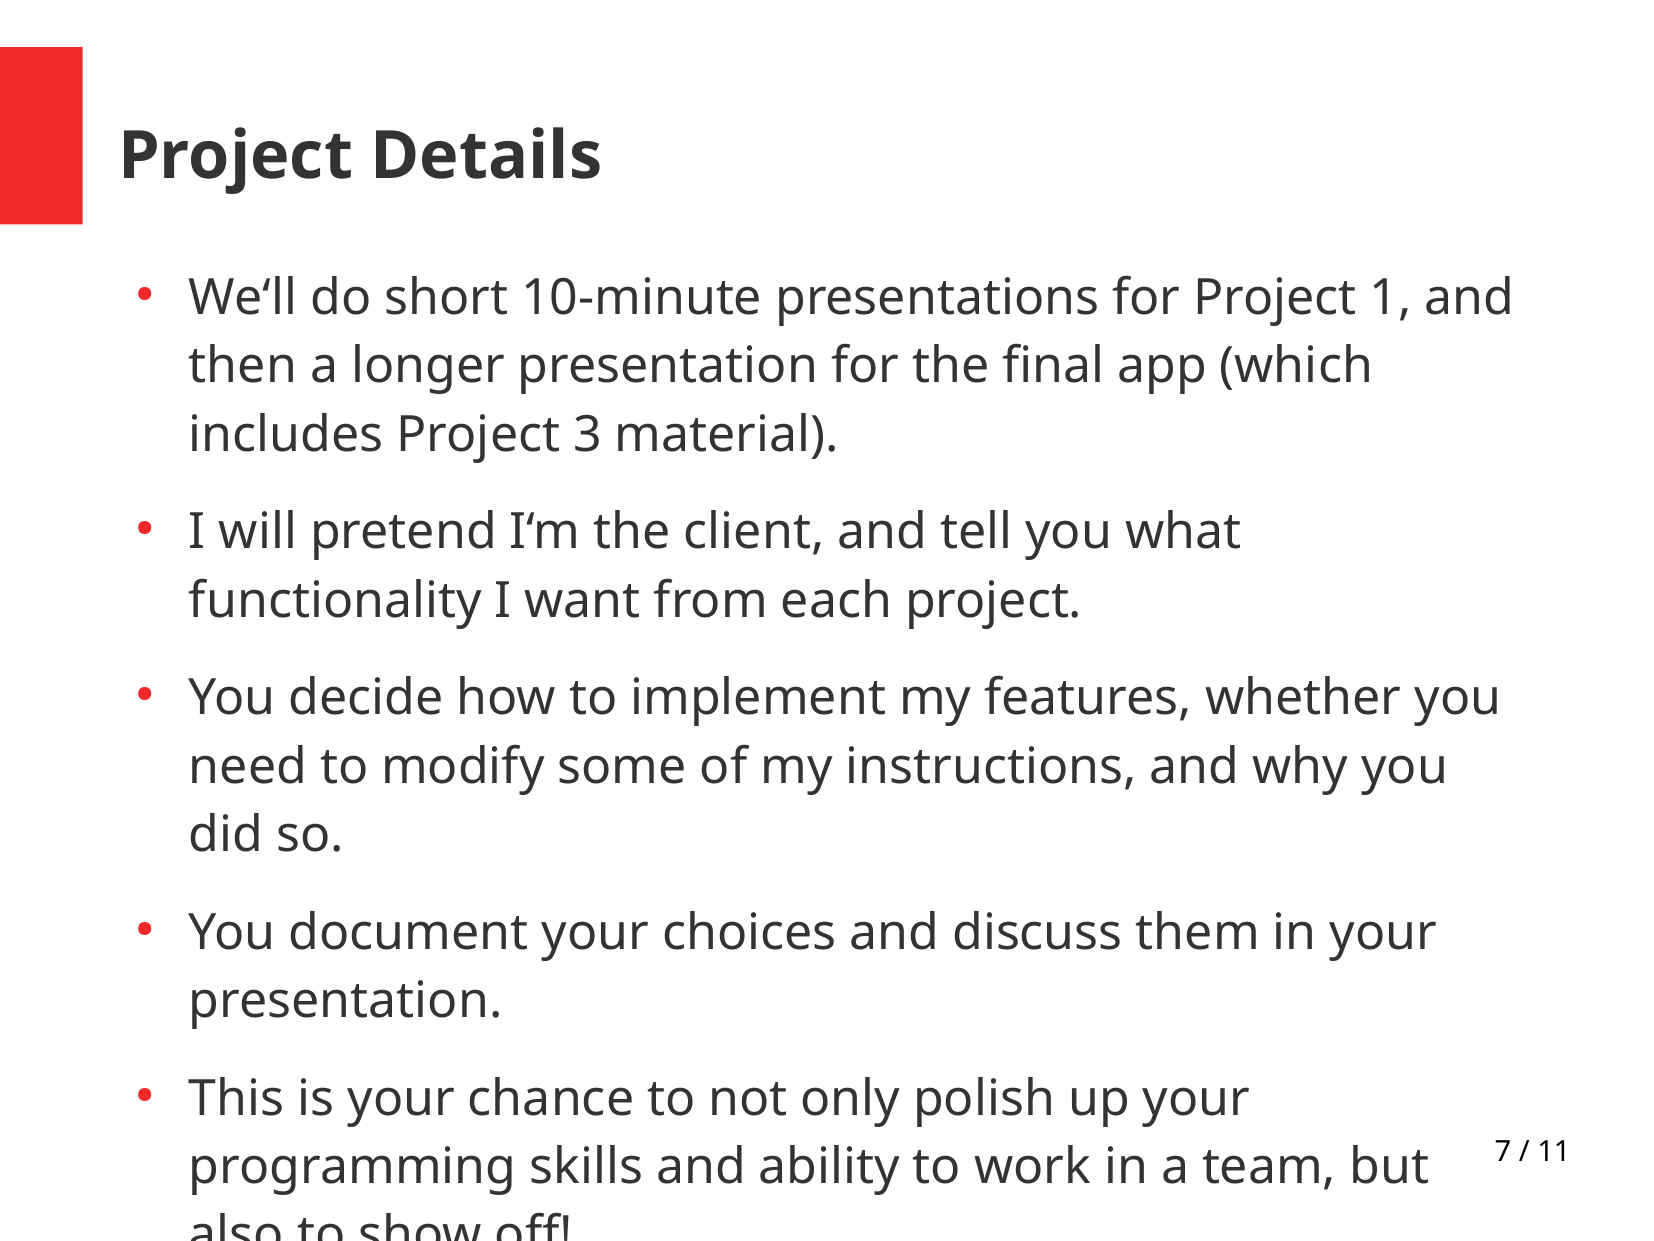

# Project Details
We‘ll do short 10-minute presentations for Project 1, and then a longer presentation for the final app (which includes Project 3 material).
I will pretend I‘m the client, and tell you what functionality I want from each project.
You decide how to implement my features, whether you need to modify some of my instructions, and why you did so.
You document your choices and discuss them in your presentation.
This is your chance to not only polish up your programming skills and ability to work in a team, but also to show off!
7